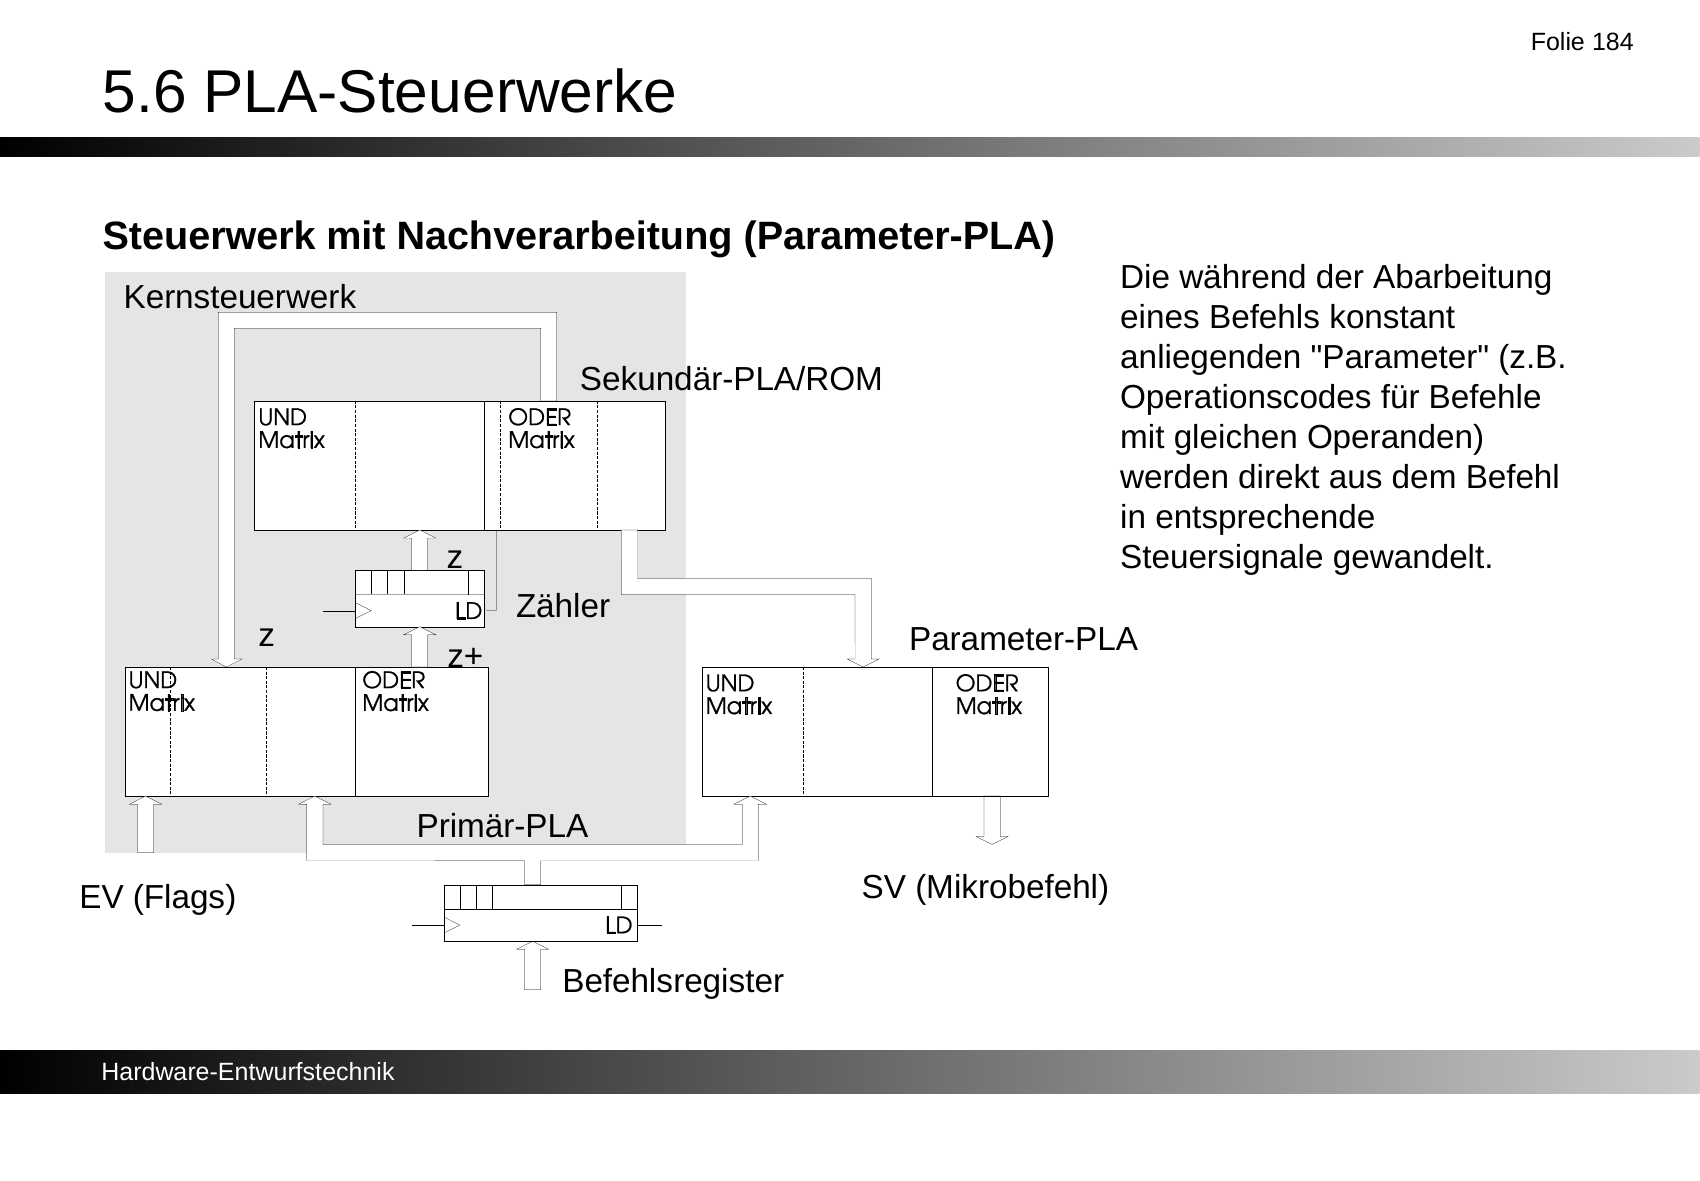

# 5.6 PLA-Steuerwerke
Steuerwerk mit Nachverarbeitung (Parameter-PLA)
Die während der Abarbeitung eines Befehls konstant anliegenden "Parameter" (z.B. Operationscodes für Befehle mit gleichen Operanden) werden direkt aus dem Befehl in entsprechende Steuersignale gewandelt.
Kernsteuerwerk
Sekundär-PLA/ROM
z
Zähler
z
Parameter-PLA
z+
Primär-PLA
SV (Mikrobefehl)
EV (Flags)
Befehlsregister